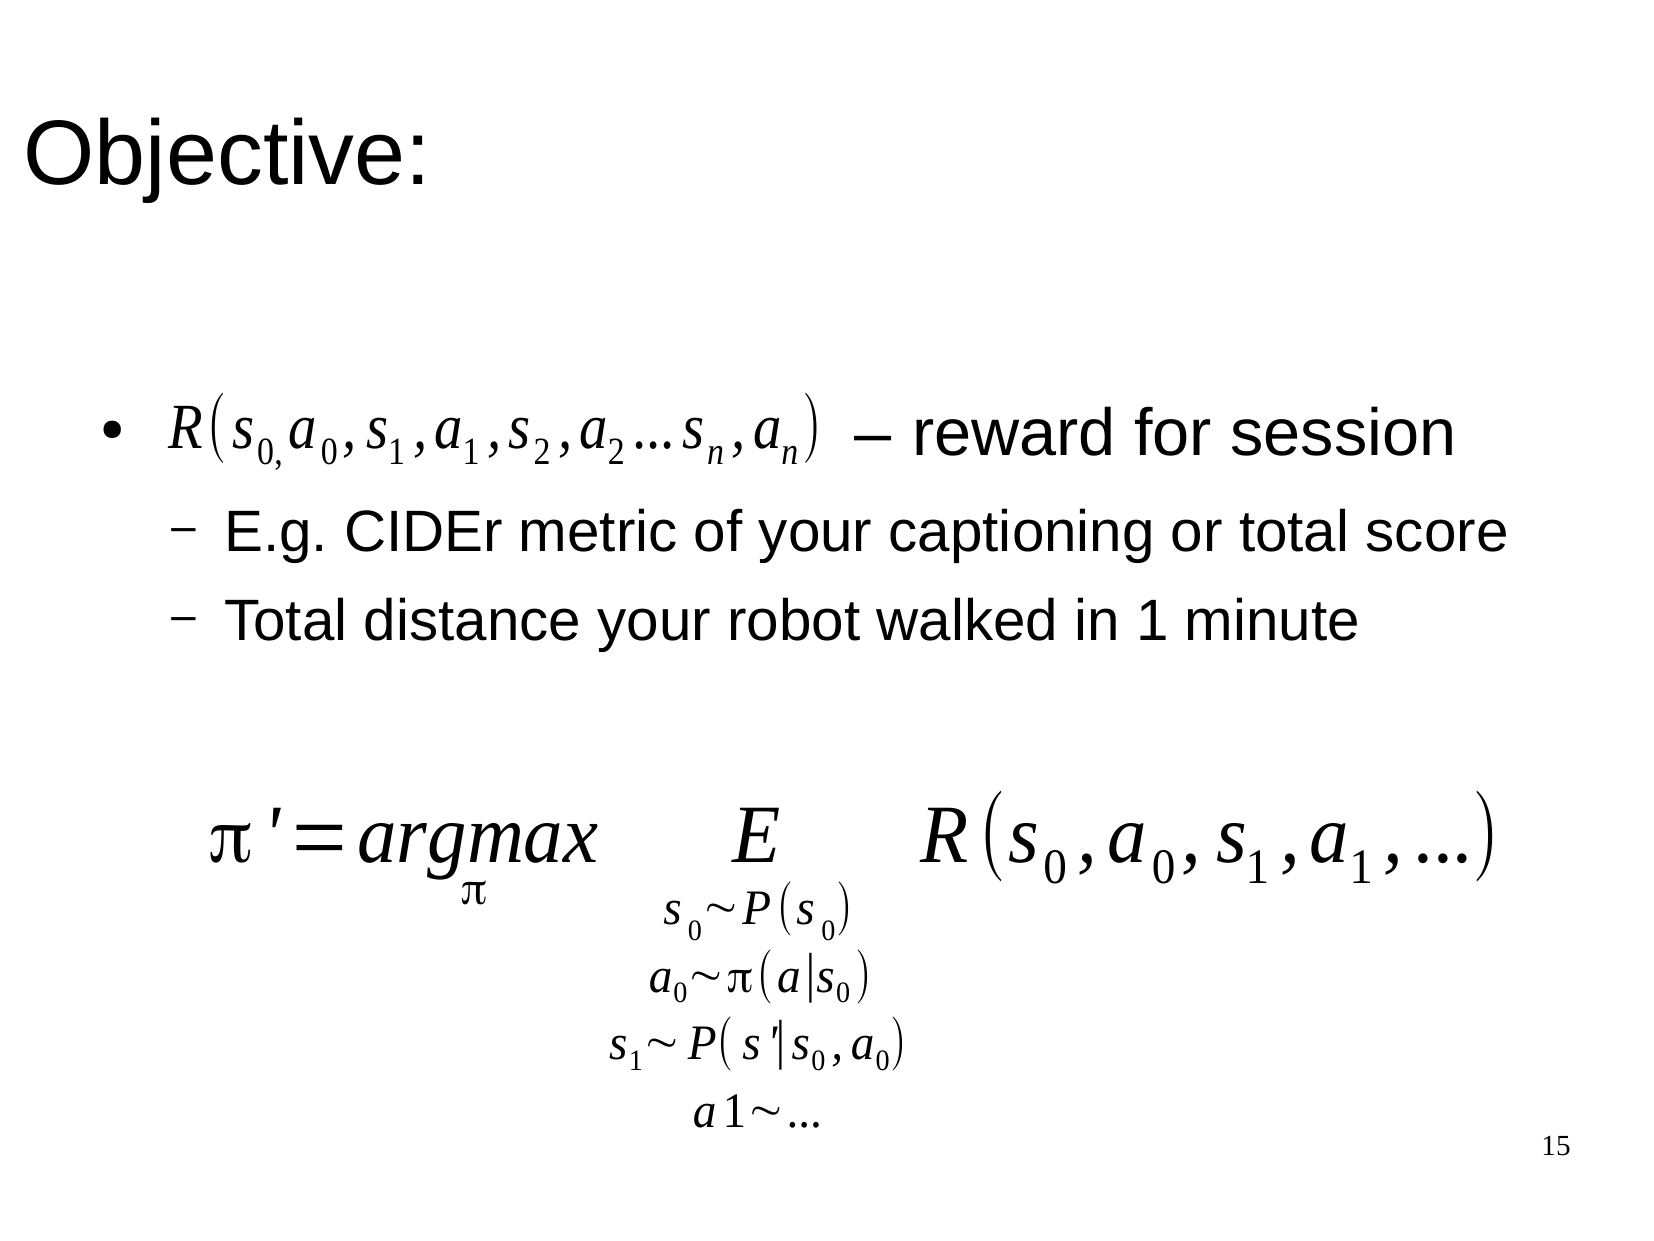

# Objective:
 – reward for session
E.g. CIDEr metric of your captioning or total score
Total distance your robot walked in 1 minute
15